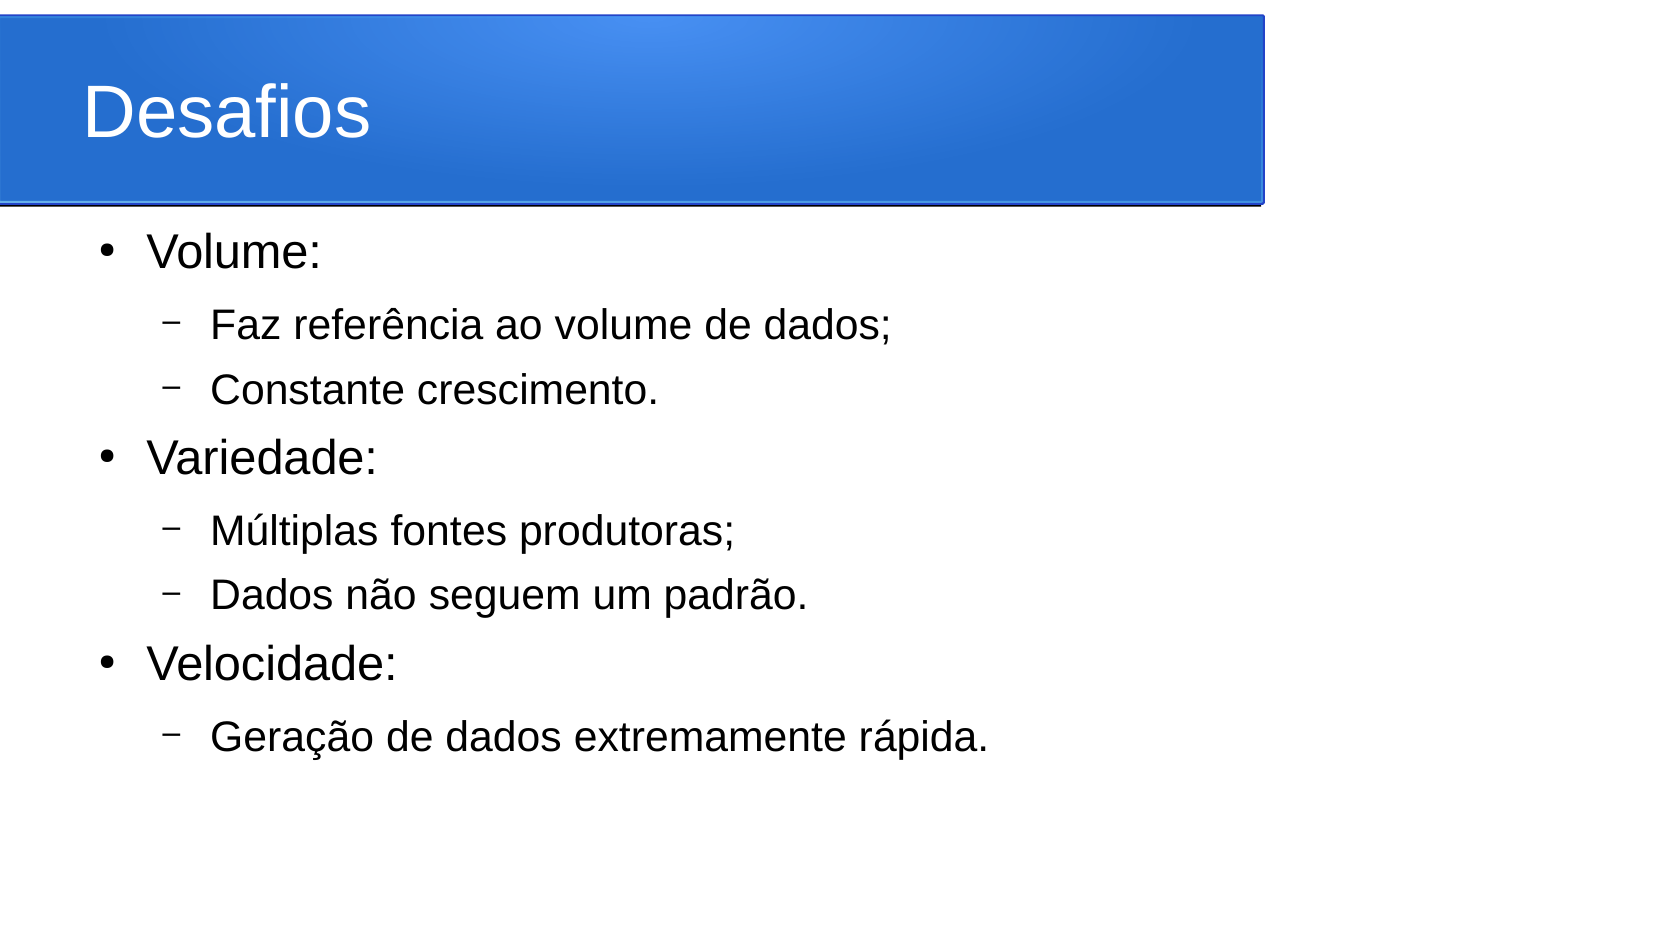

# Desafios
Volume:
Faz referência ao volume de dados;
Constante crescimento.
Variedade:
Múltiplas fontes produtoras;
Dados não seguem um padrão.
Velocidade:
Geração de dados extremamente rápida.